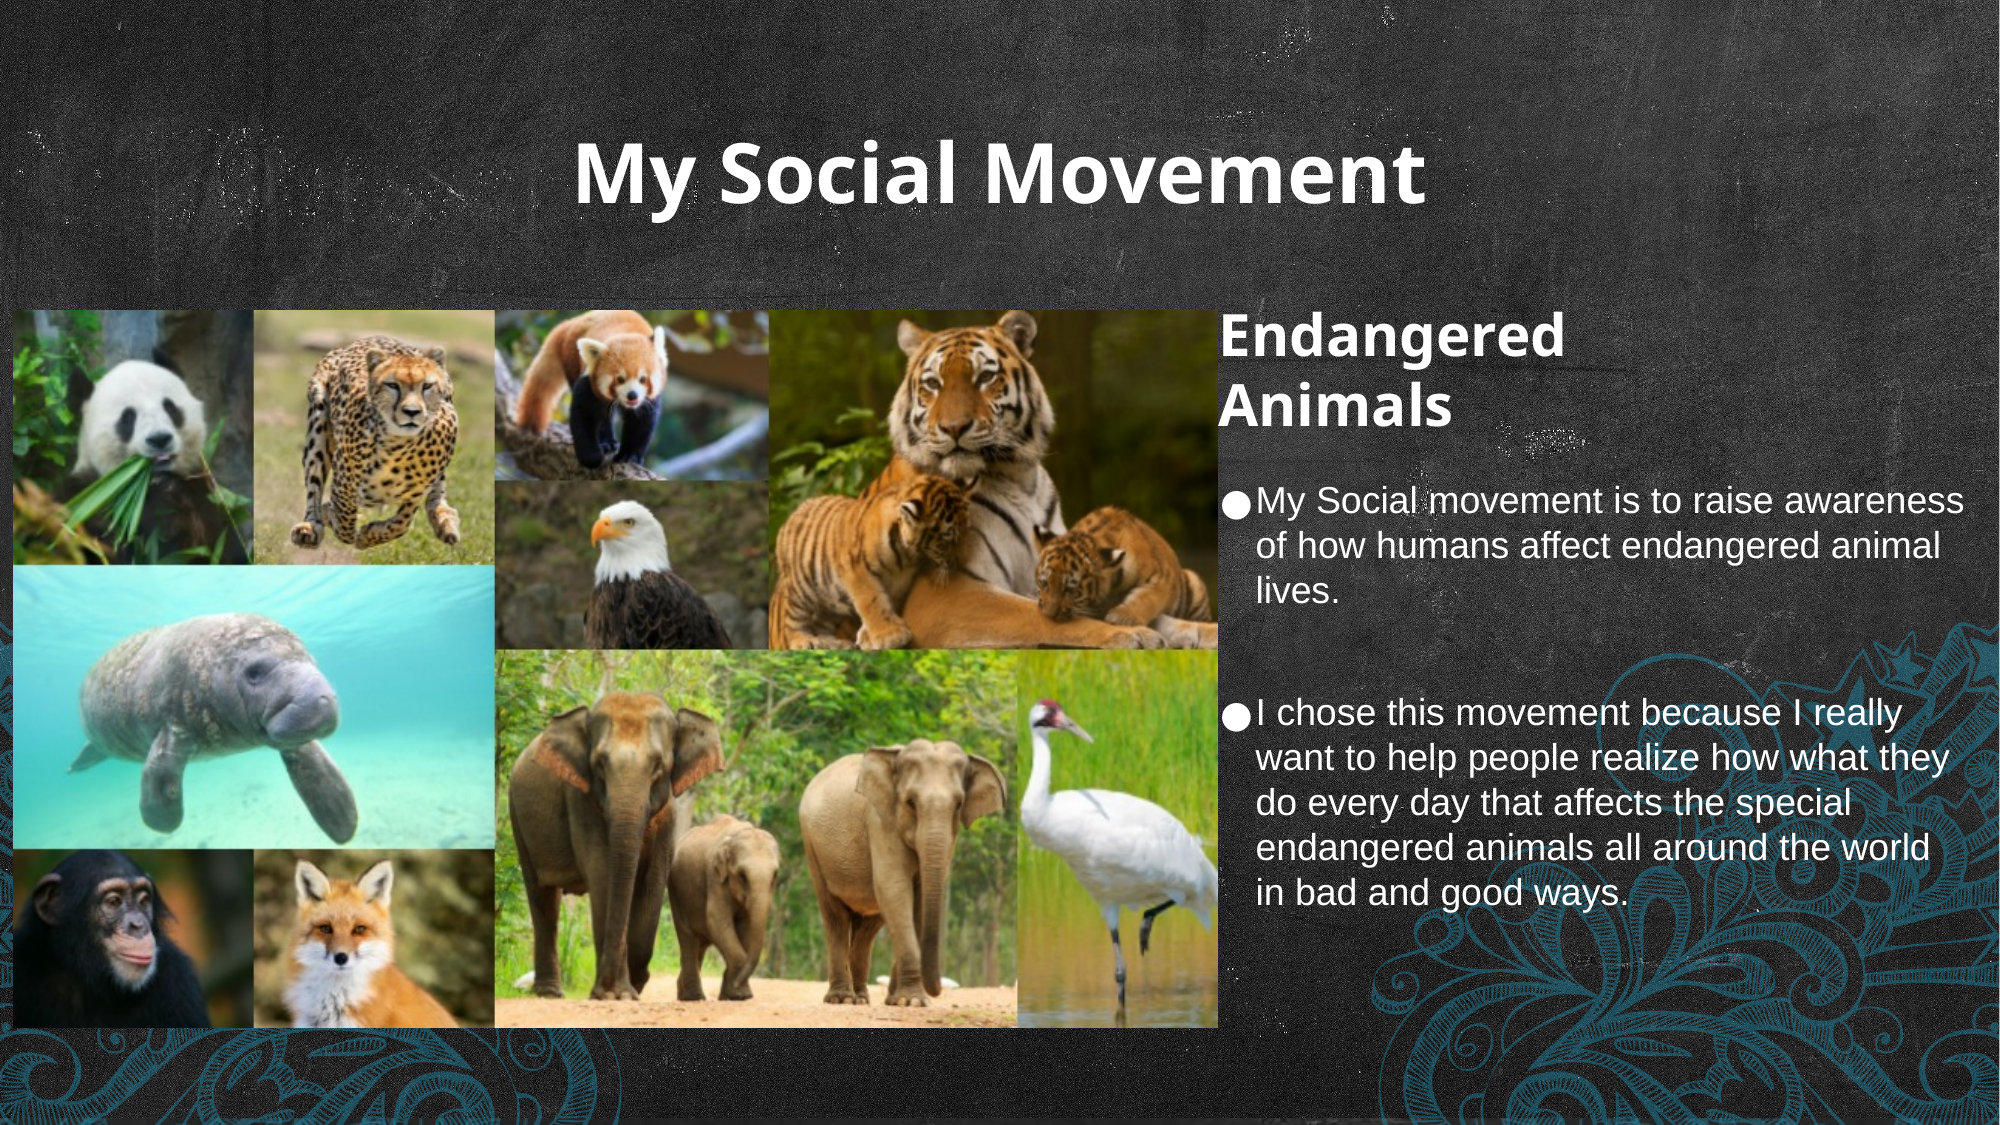

My Social Movement
Endangered Animals
My Social movement is to raise awareness of how humans affect endangered animal lives.
I chose this movement because I really want to help people realize how what they do every day that affects the special endangered animals all around the world in bad and good ways.